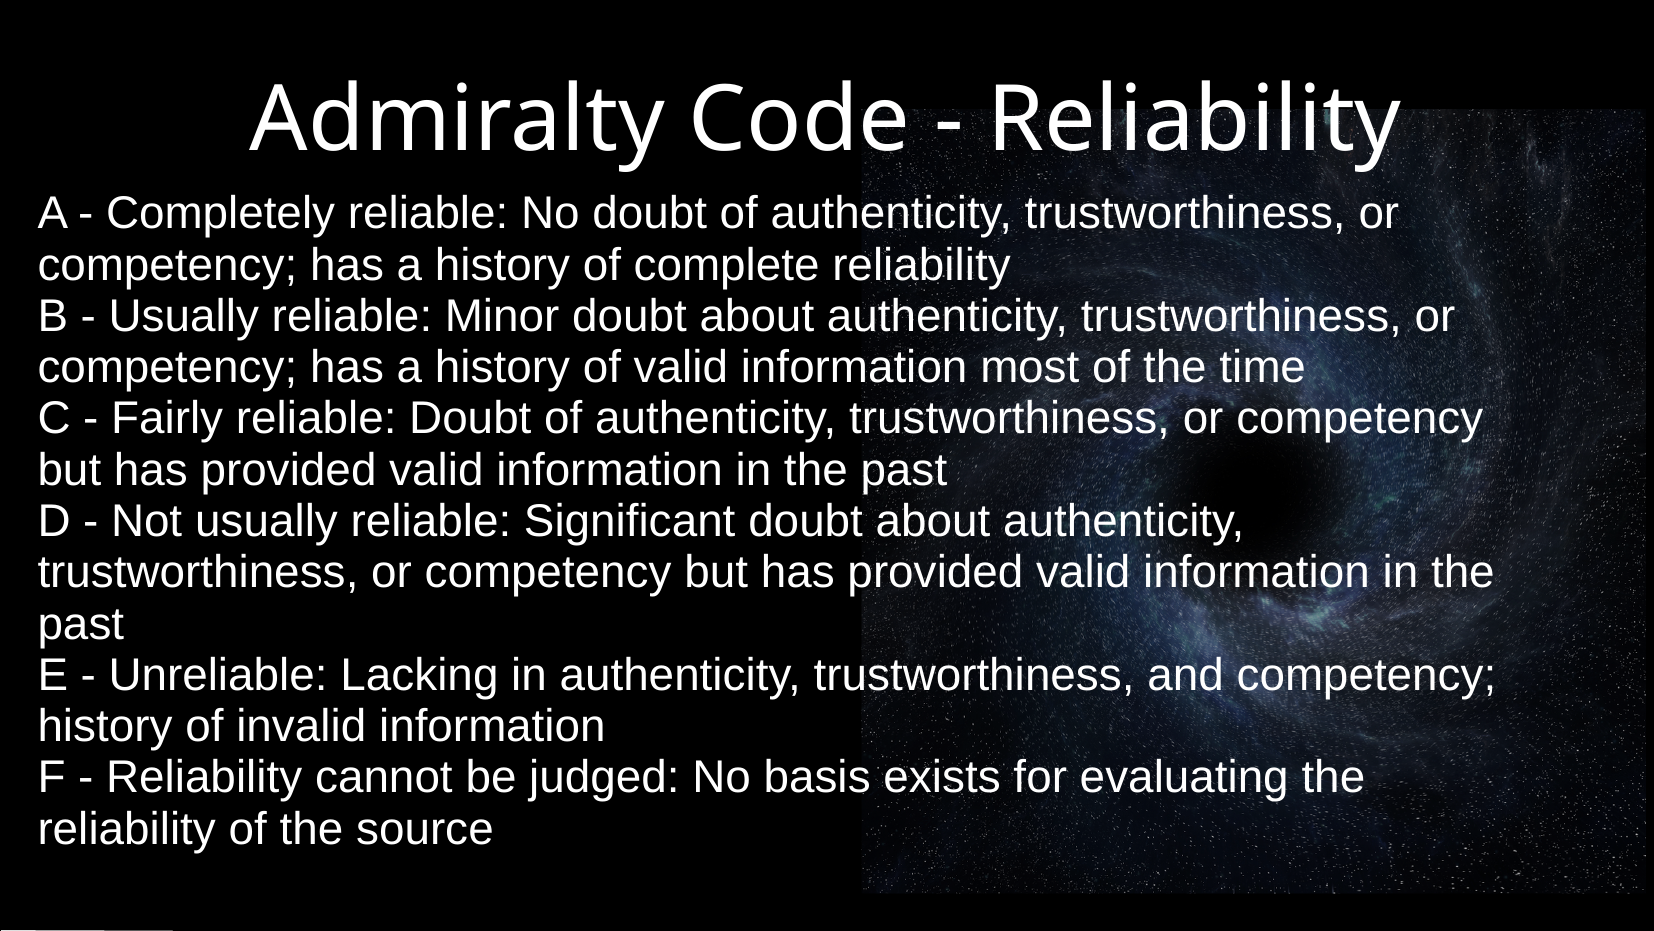

# Admiralty Code - Reliability
A - Completely reliable: No doubt of authenticity, trustworthiness, or competency; has a history of complete reliability
B - Usually reliable: Minor doubt about authenticity, trustworthiness, or competency; has a history of valid information most of the time
C - Fairly reliable: Doubt of authenticity, trustworthiness, or competency but has provided valid information in the past
D - Not usually reliable: Significant doubt about authenticity, trustworthiness, or competency but has provided valid information in the past
E - Unreliable: Lacking in authenticity, trustworthiness, and competency; history of invalid information
F - Reliability cannot be judged: No basis exists for evaluating the reliability of the source